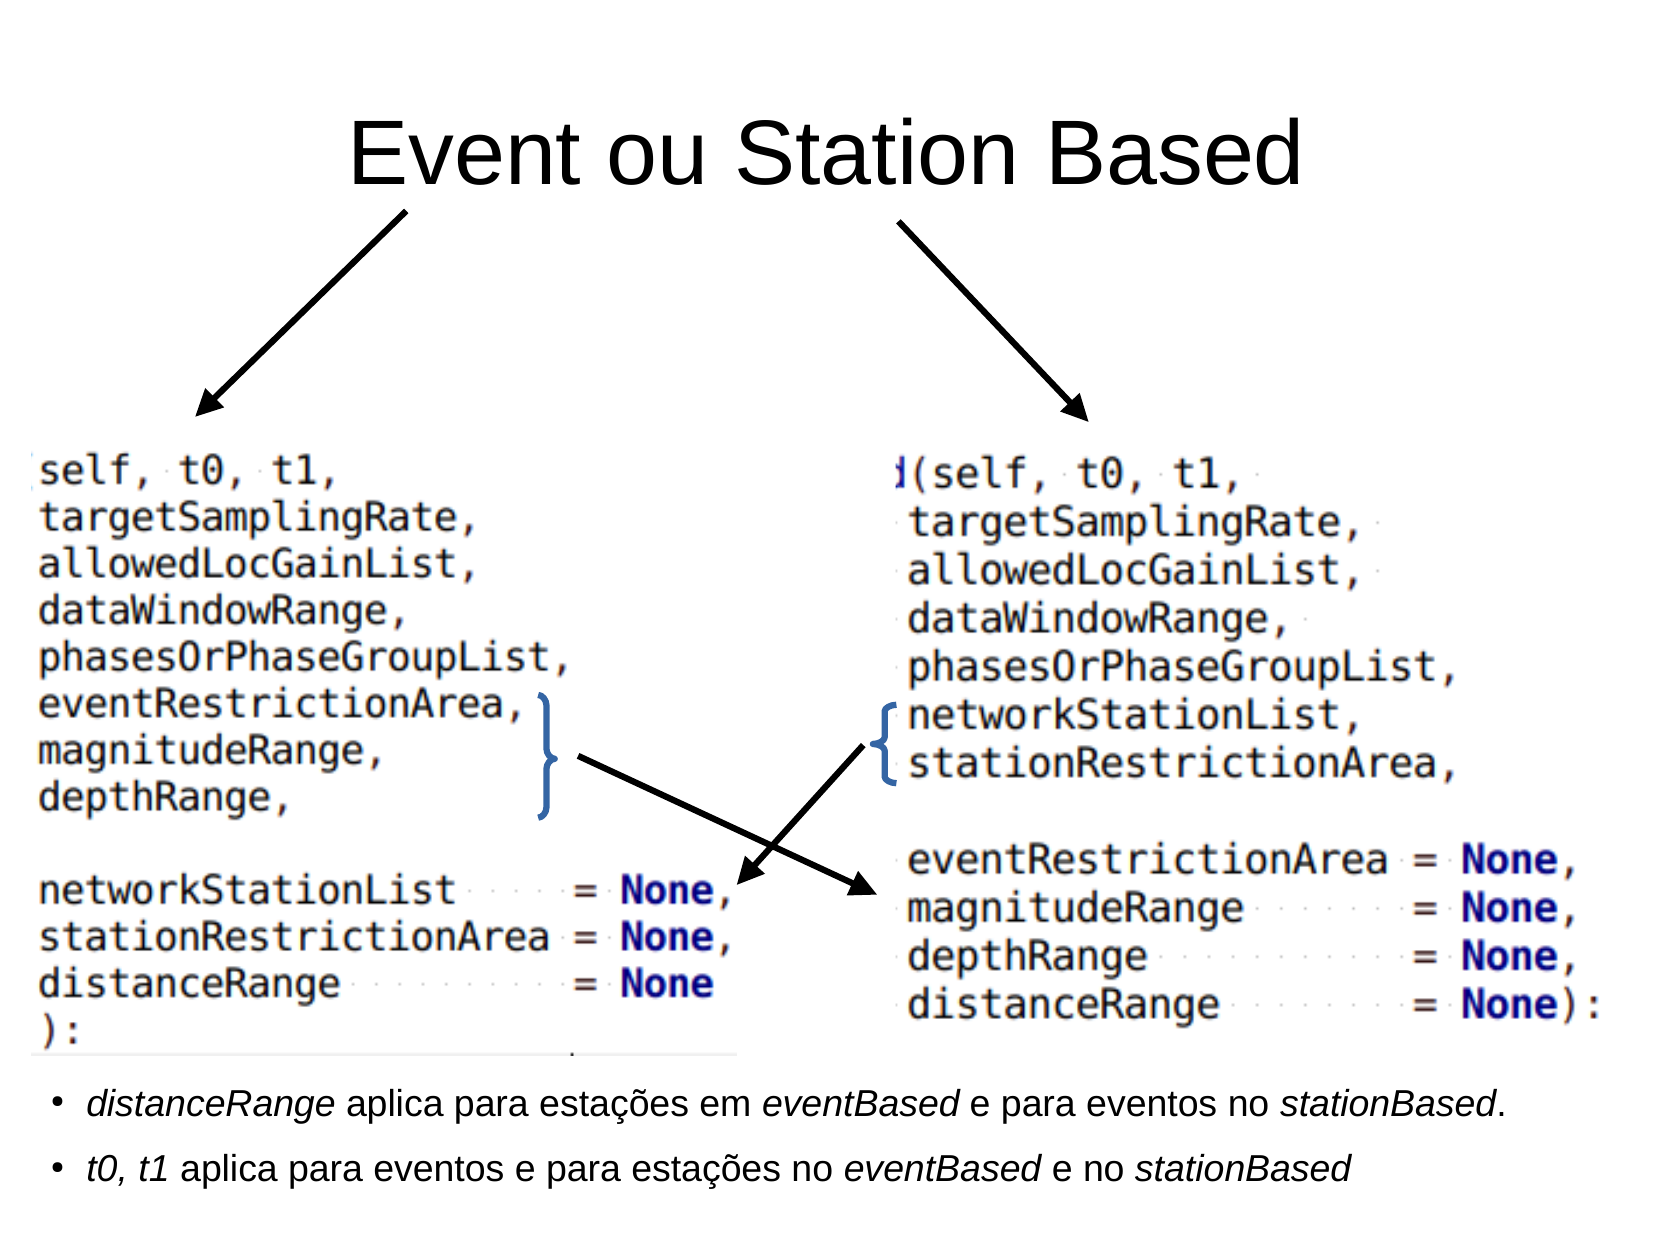

# Event ou Station Based
distanceRange aplica para estações em eventBased e para eventos no stationBased.
t0, t1 aplica para eventos e para estações no eventBased e no stationBased